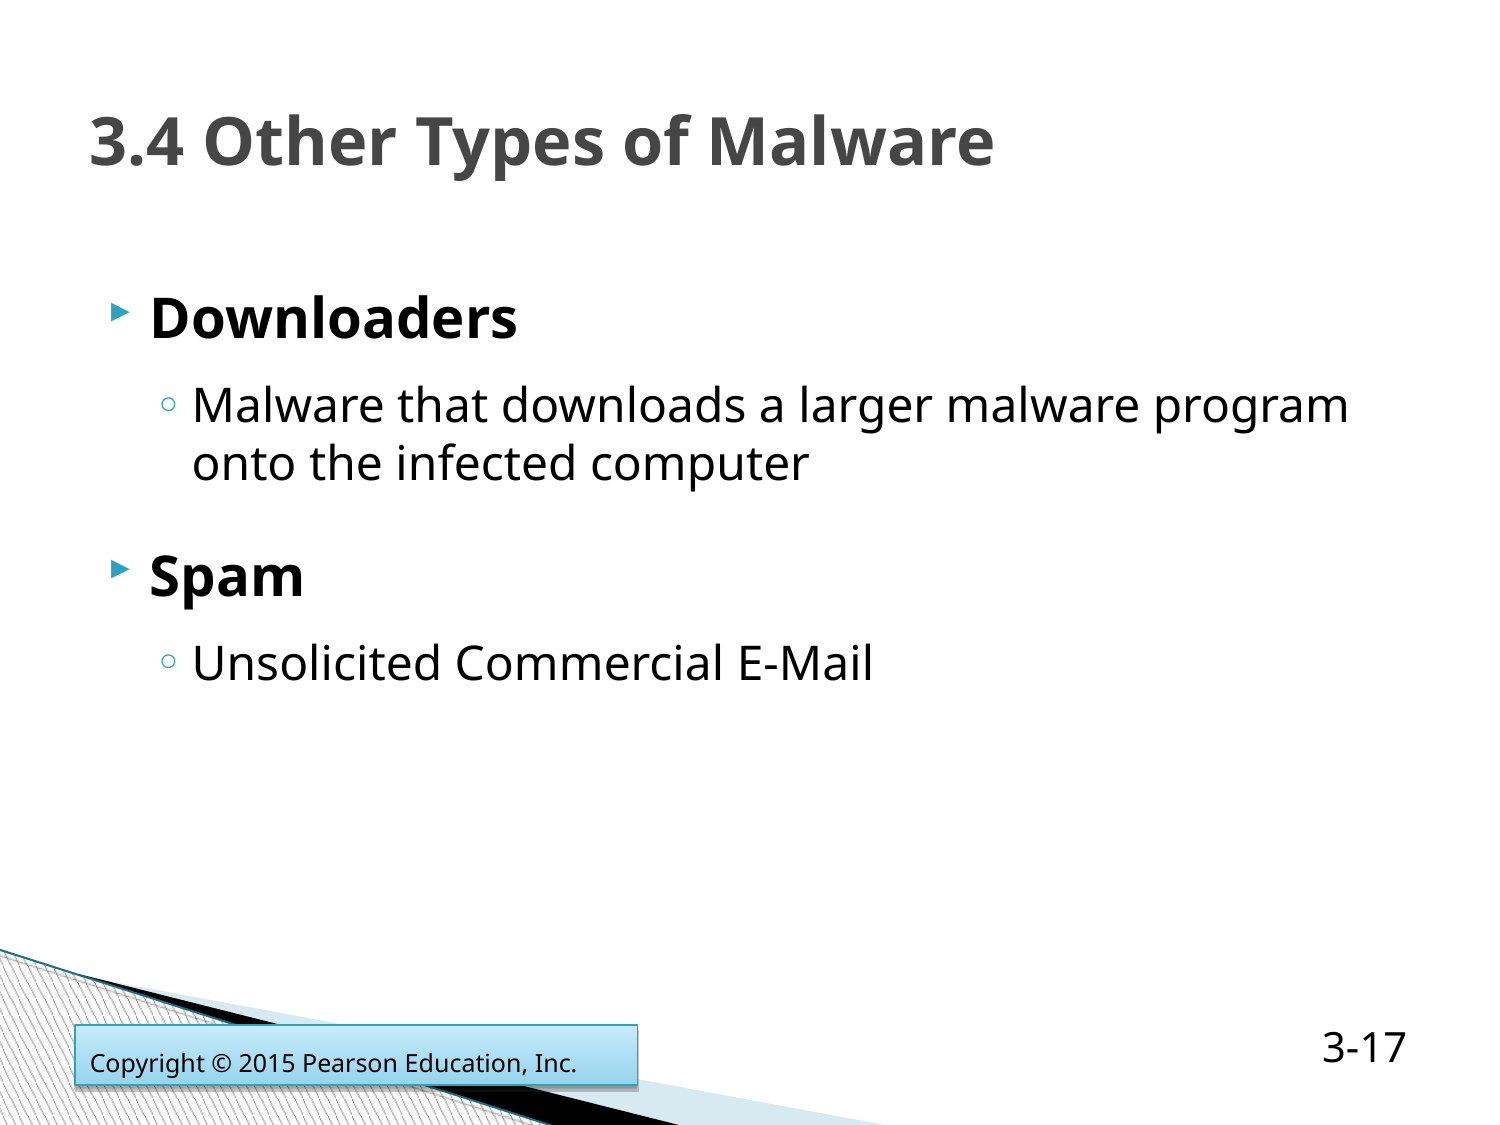

3.4 Other Types of Malware
# Downloaders
Malware that downloads a larger malware program onto the infected computer
Spam
Unsolicited Commercial E-Mail
Copyright © 2015 Pearson Education, Inc.